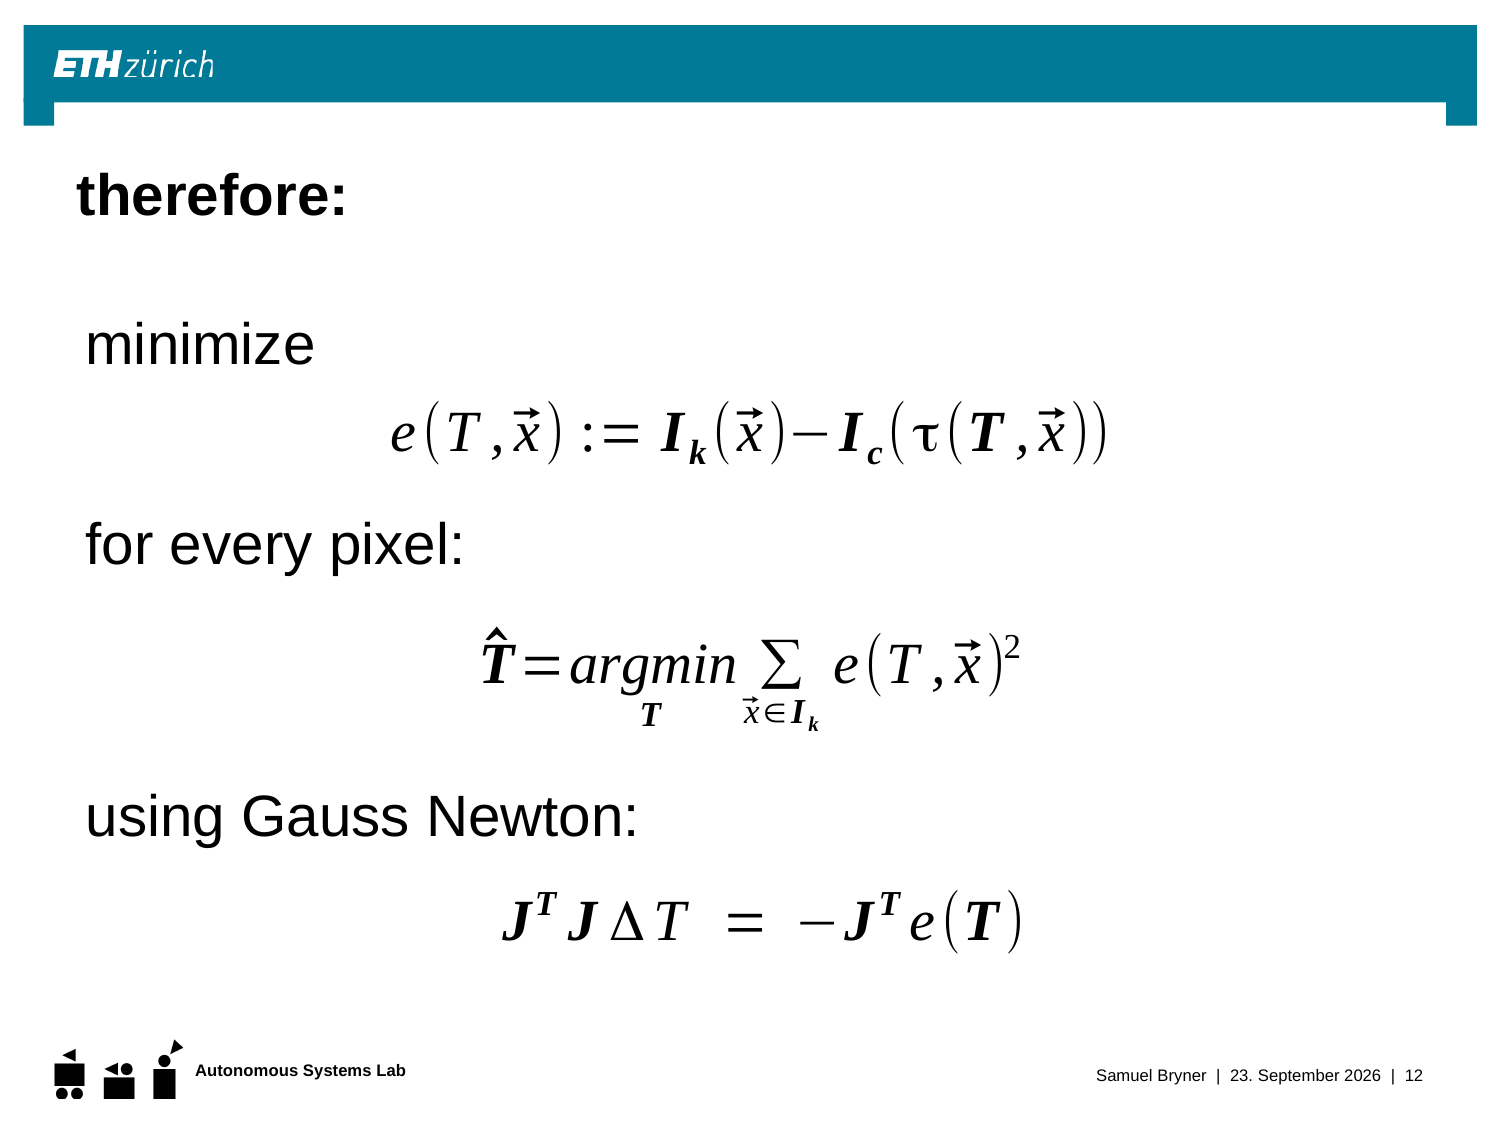

# therefore:
minimize
for every pixel:
using Gauss Newton:
Samuel Bryner
12